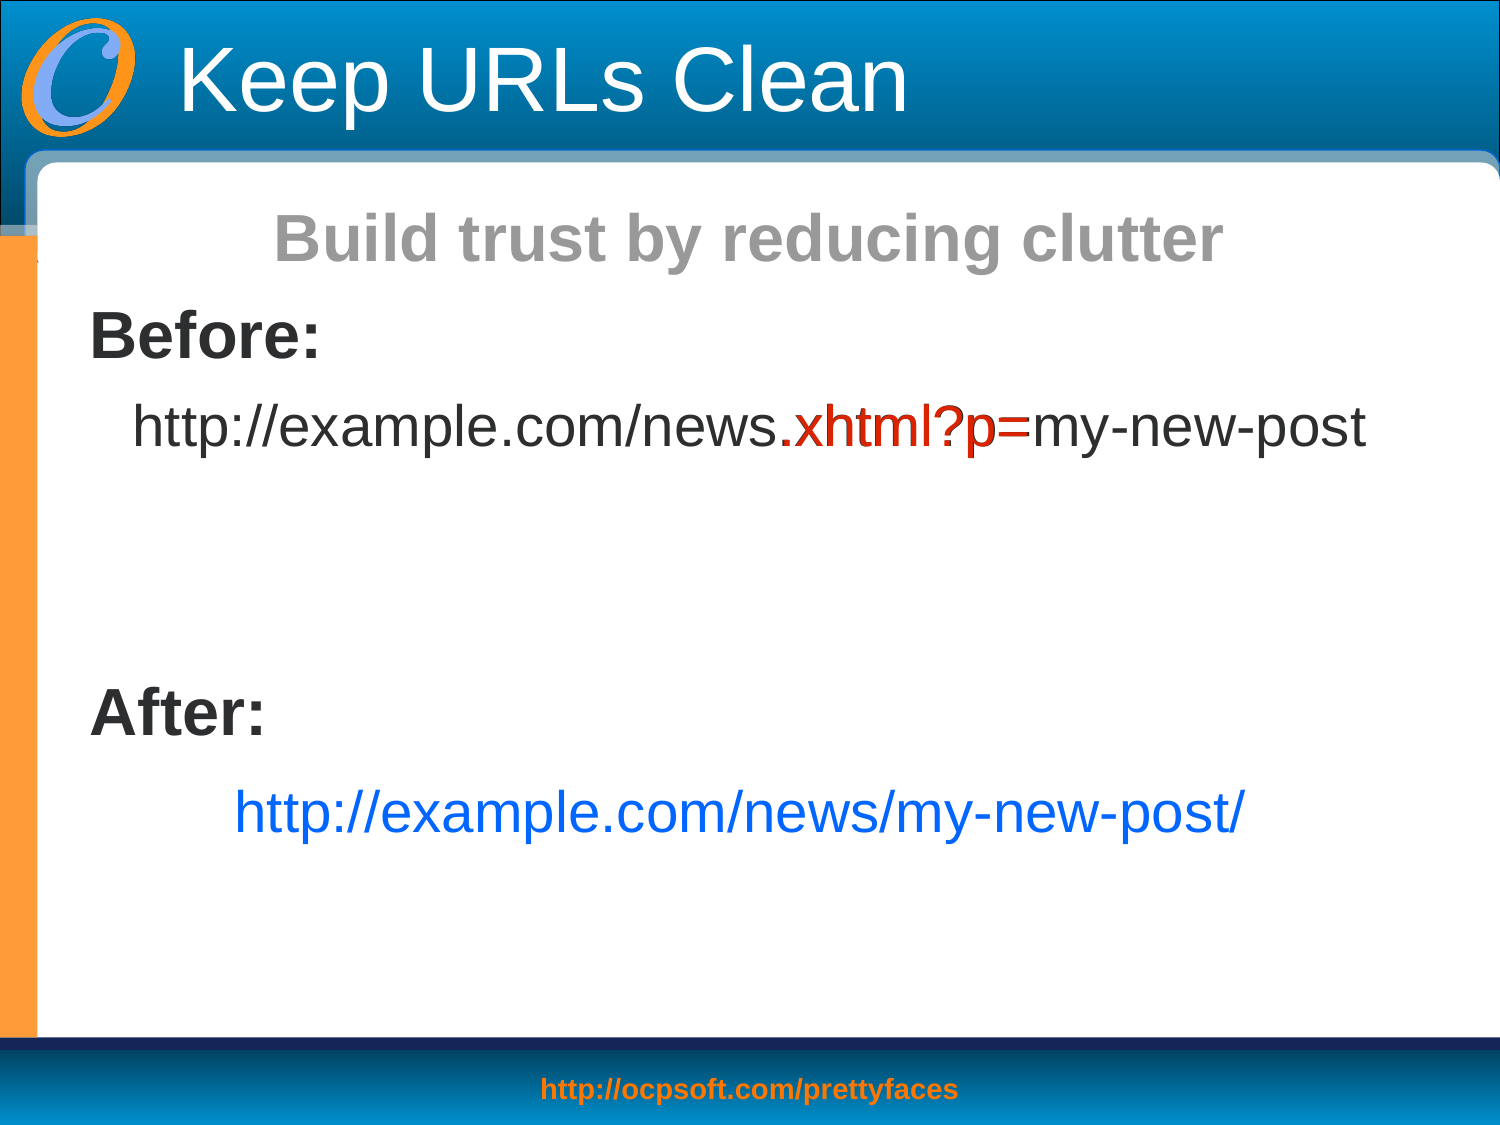

# Keep URLs Clean
Build trust by reducing clutter
Before:
http://example.com/news.xhtml?p=my-new-post
After:
http://example.com/news/my-new-post/
.xhtml?p=